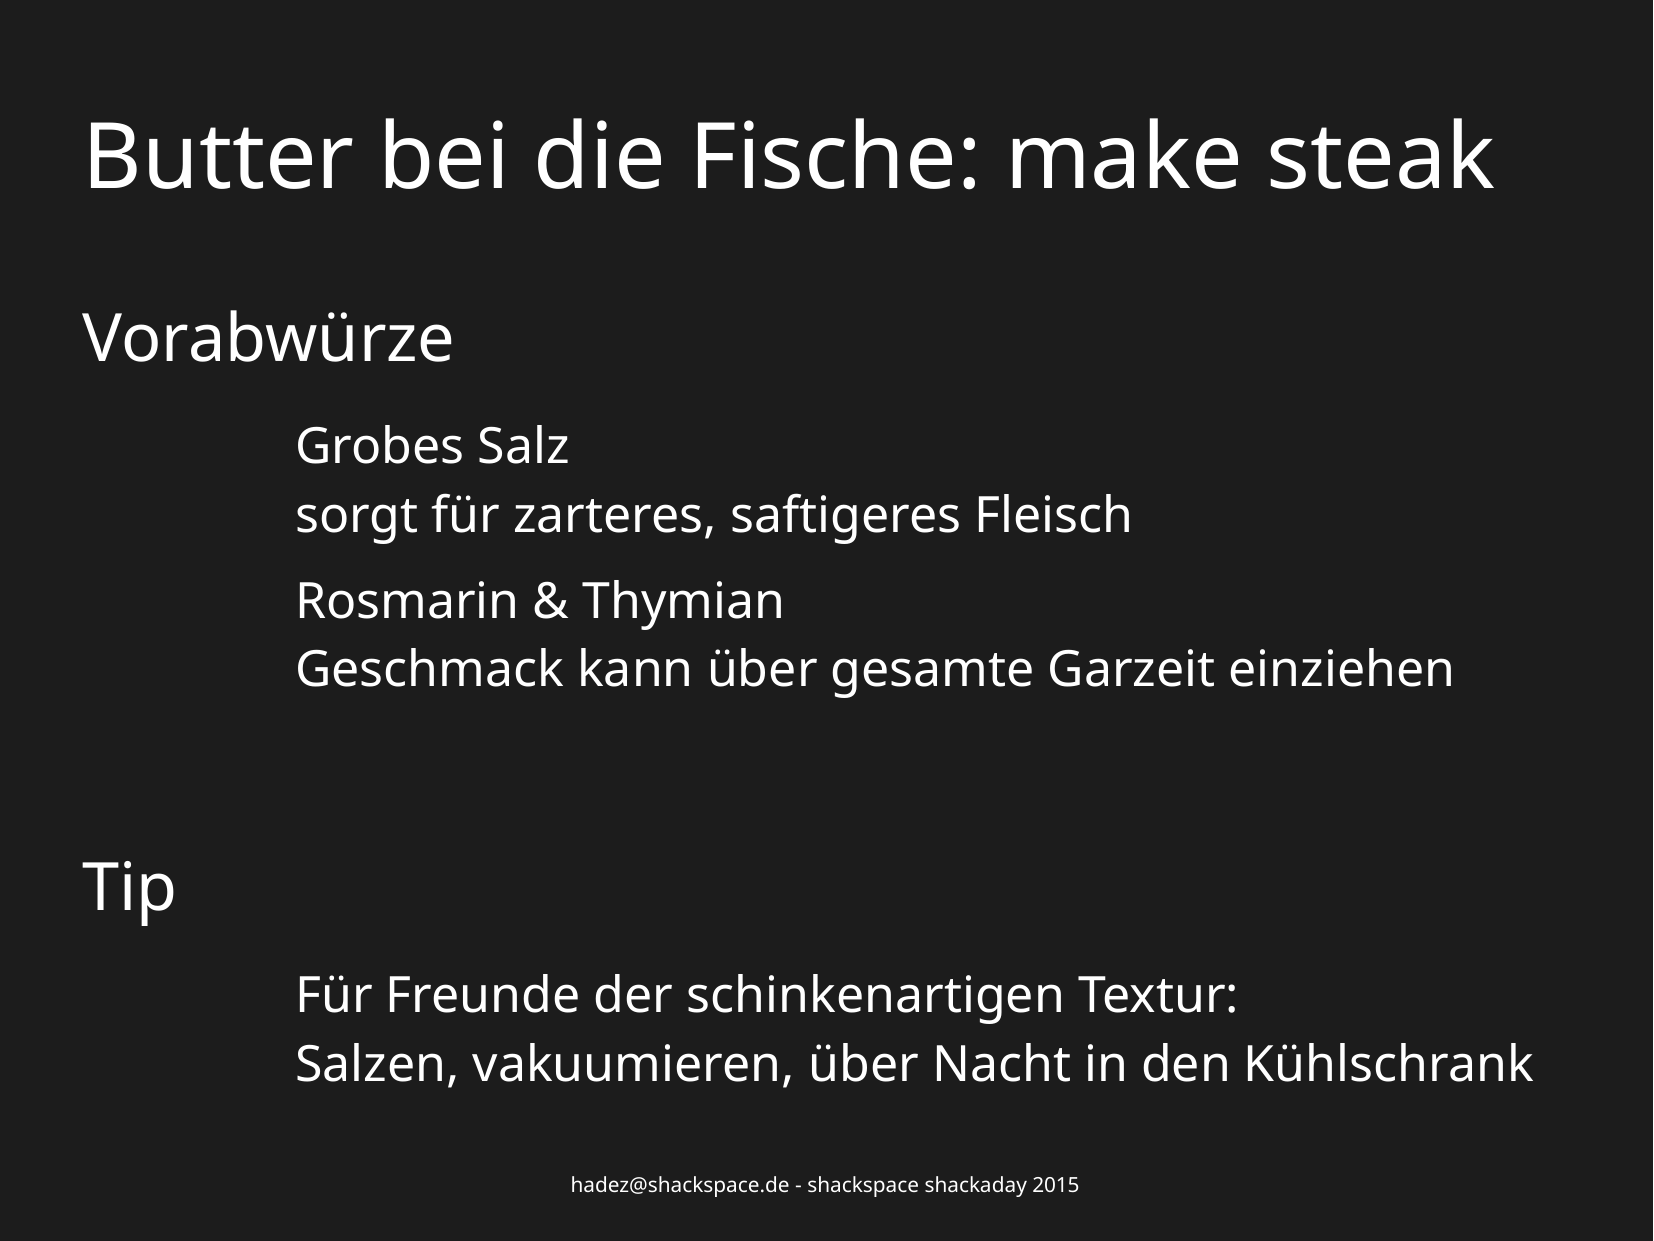

# Butter bei die Fische: make steak
Vorabwürze
Grobes Salz
sorgt für zarteres, saftigeres Fleisch
Rosmarin & Thymian
Geschmack kann über gesamte Garzeit einziehen
Tip
Für Freunde der schinkenartigen Textur:
Salzen, vakuumieren, über Nacht in den Kühlschrank